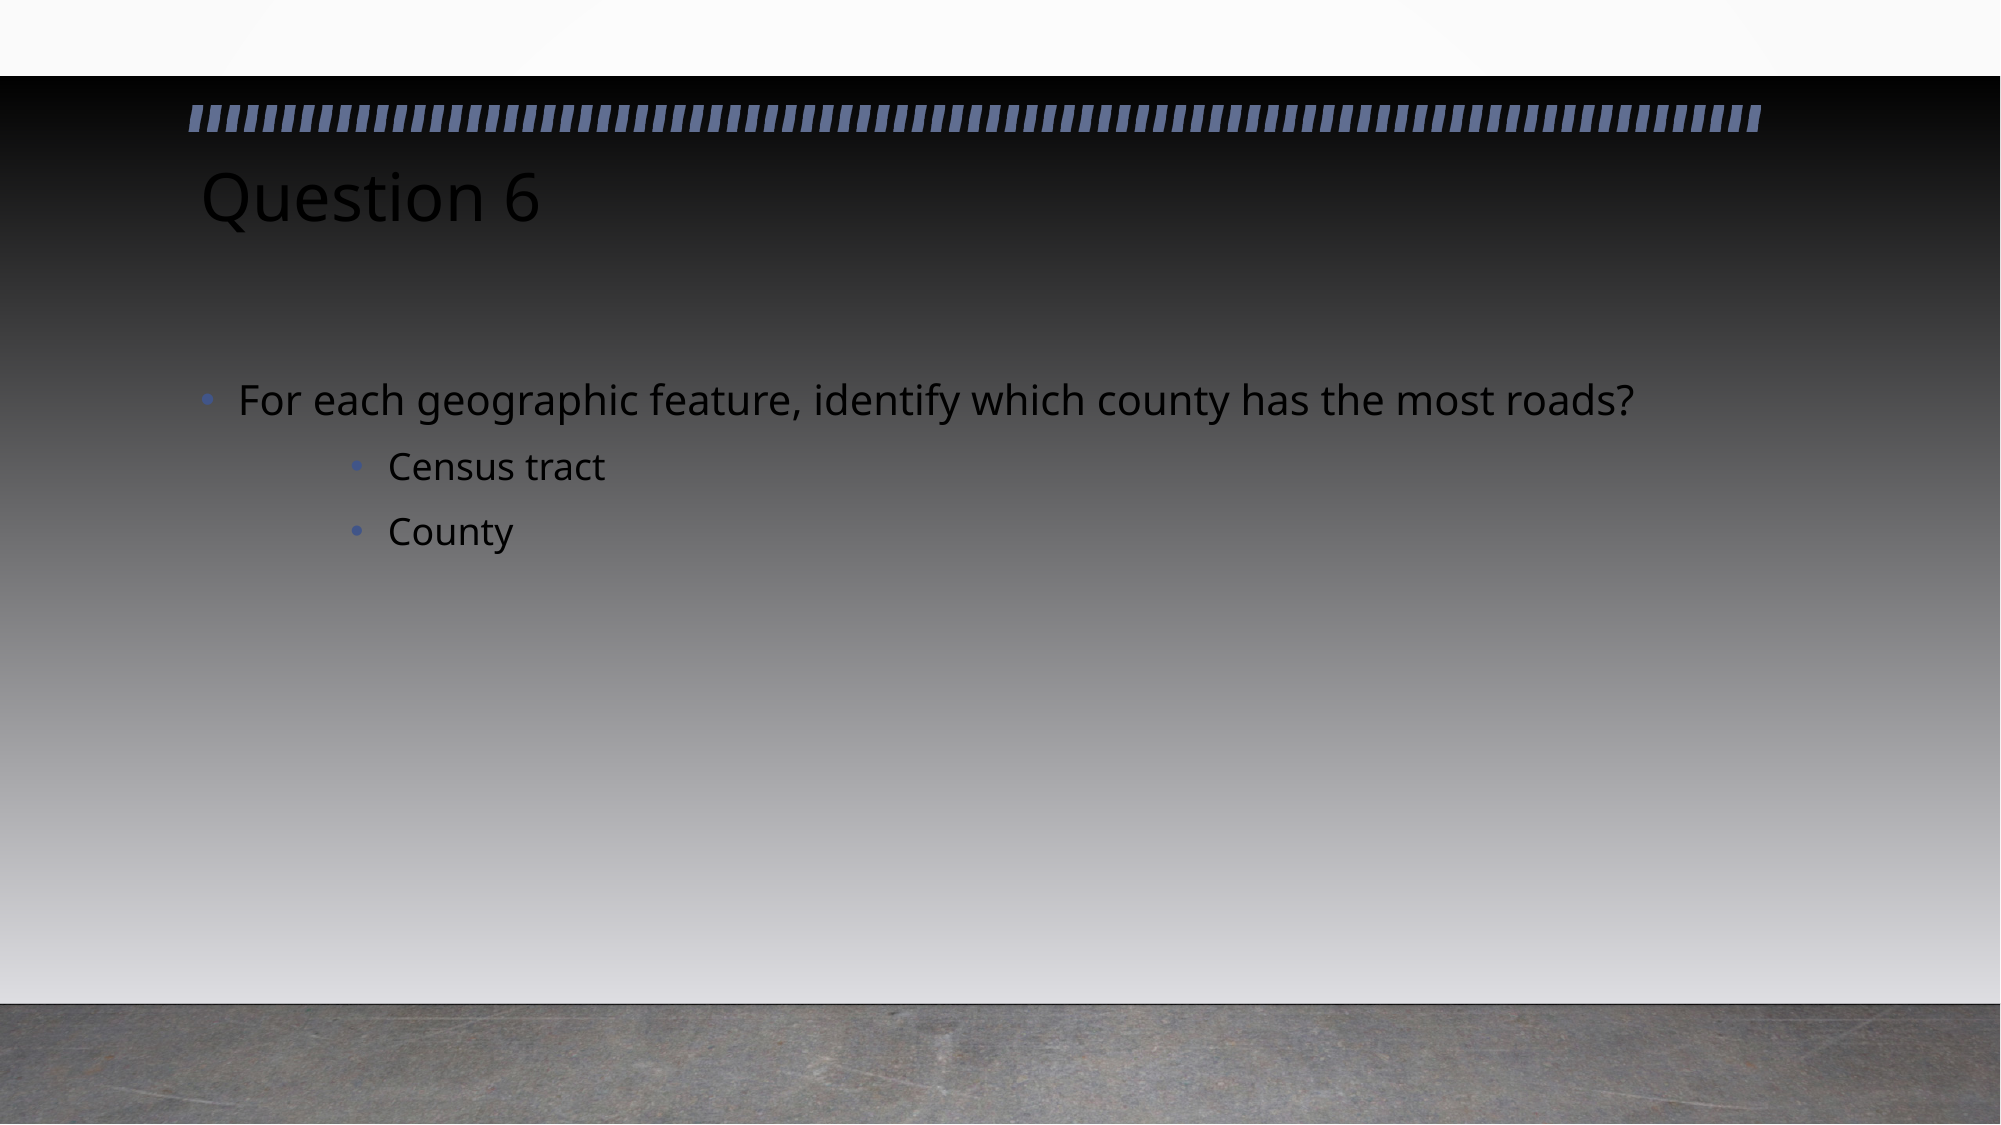

# Question 6
For each geographic feature, identify which county has the most roads?
Census tract
County